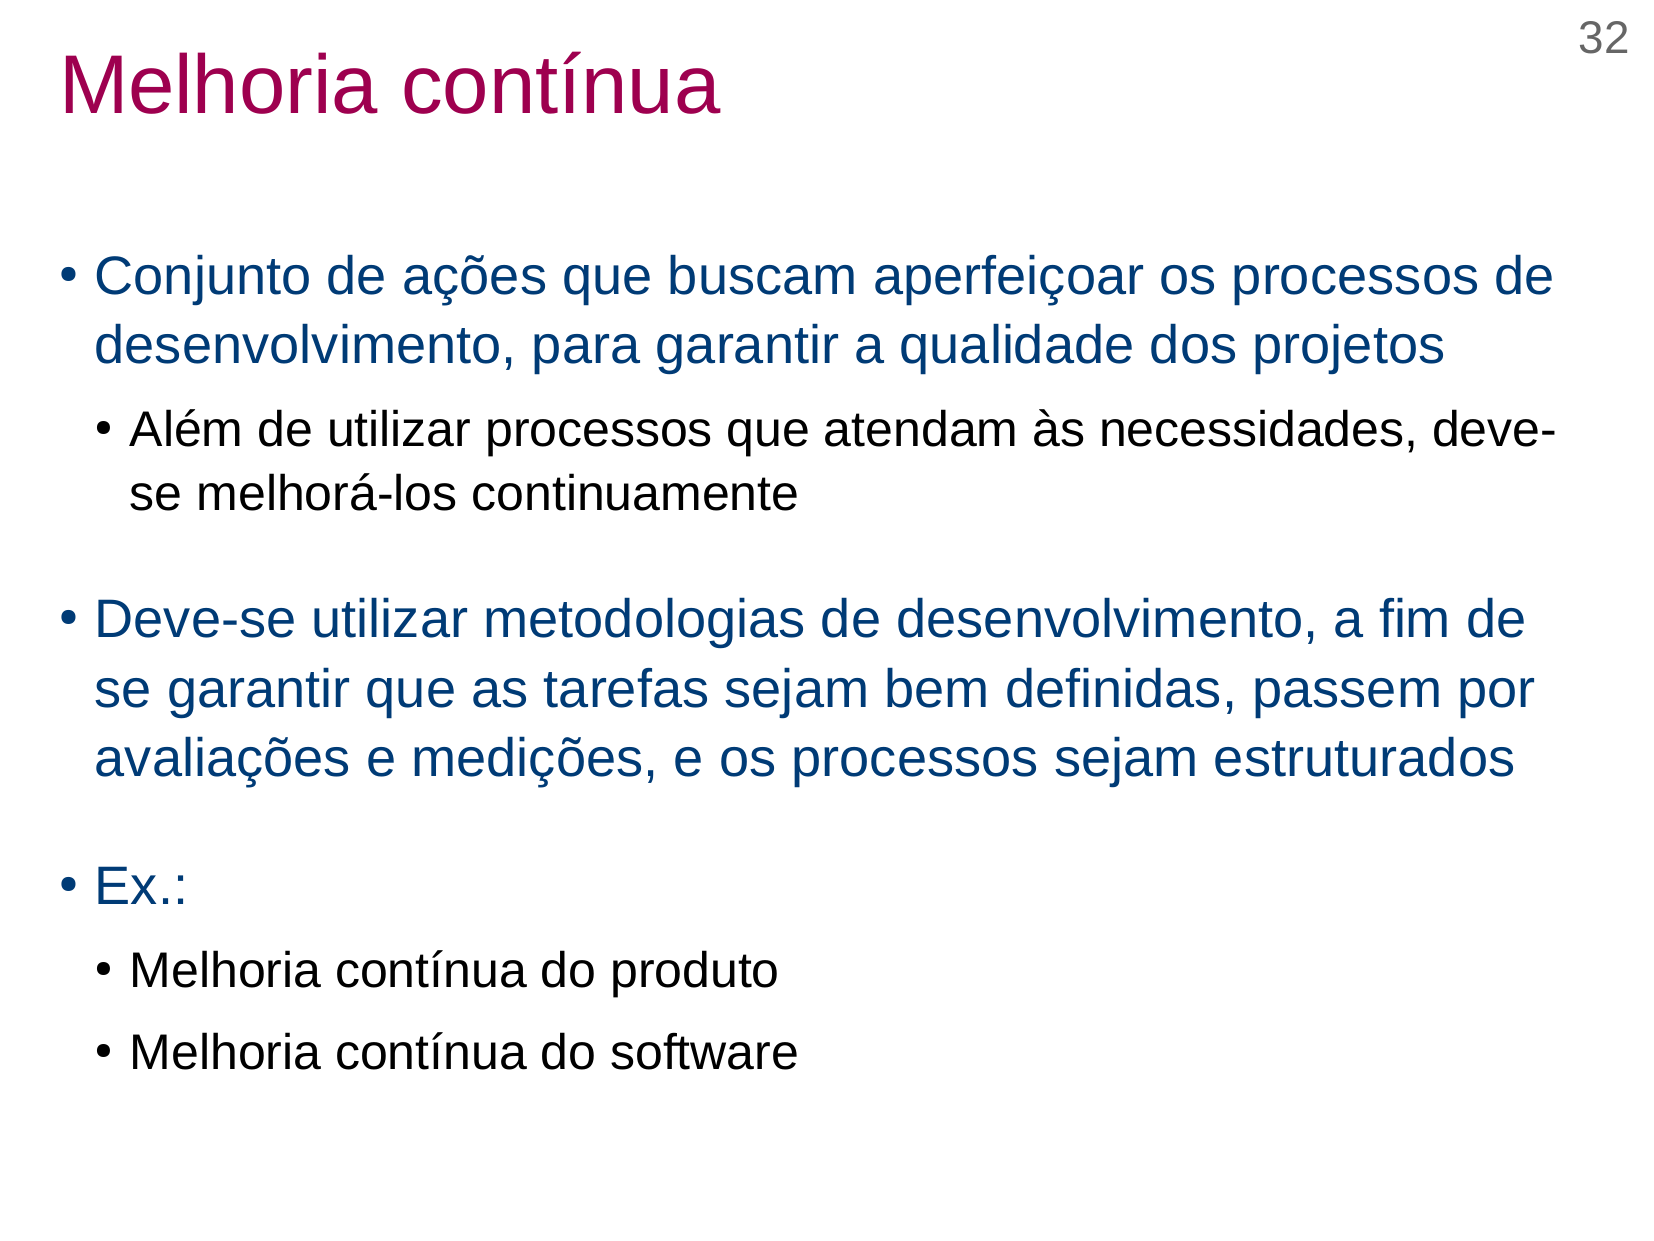

32
# Melhoria contínua
Conjunto de ações que buscam aperfeiçoar os processos de desenvolvimento, para garantir a qualidade dos projetos
Além de utilizar processos que atendam às necessidades, deve-se melhorá-los continuamente
Deve-se utilizar metodologias de desenvolvimento, a fim de se garantir que as tarefas sejam bem definidas, passem por avaliações e medições, e os processos sejam estruturados
Ex.:
Melhoria contínua do produto
Melhoria contínua do software